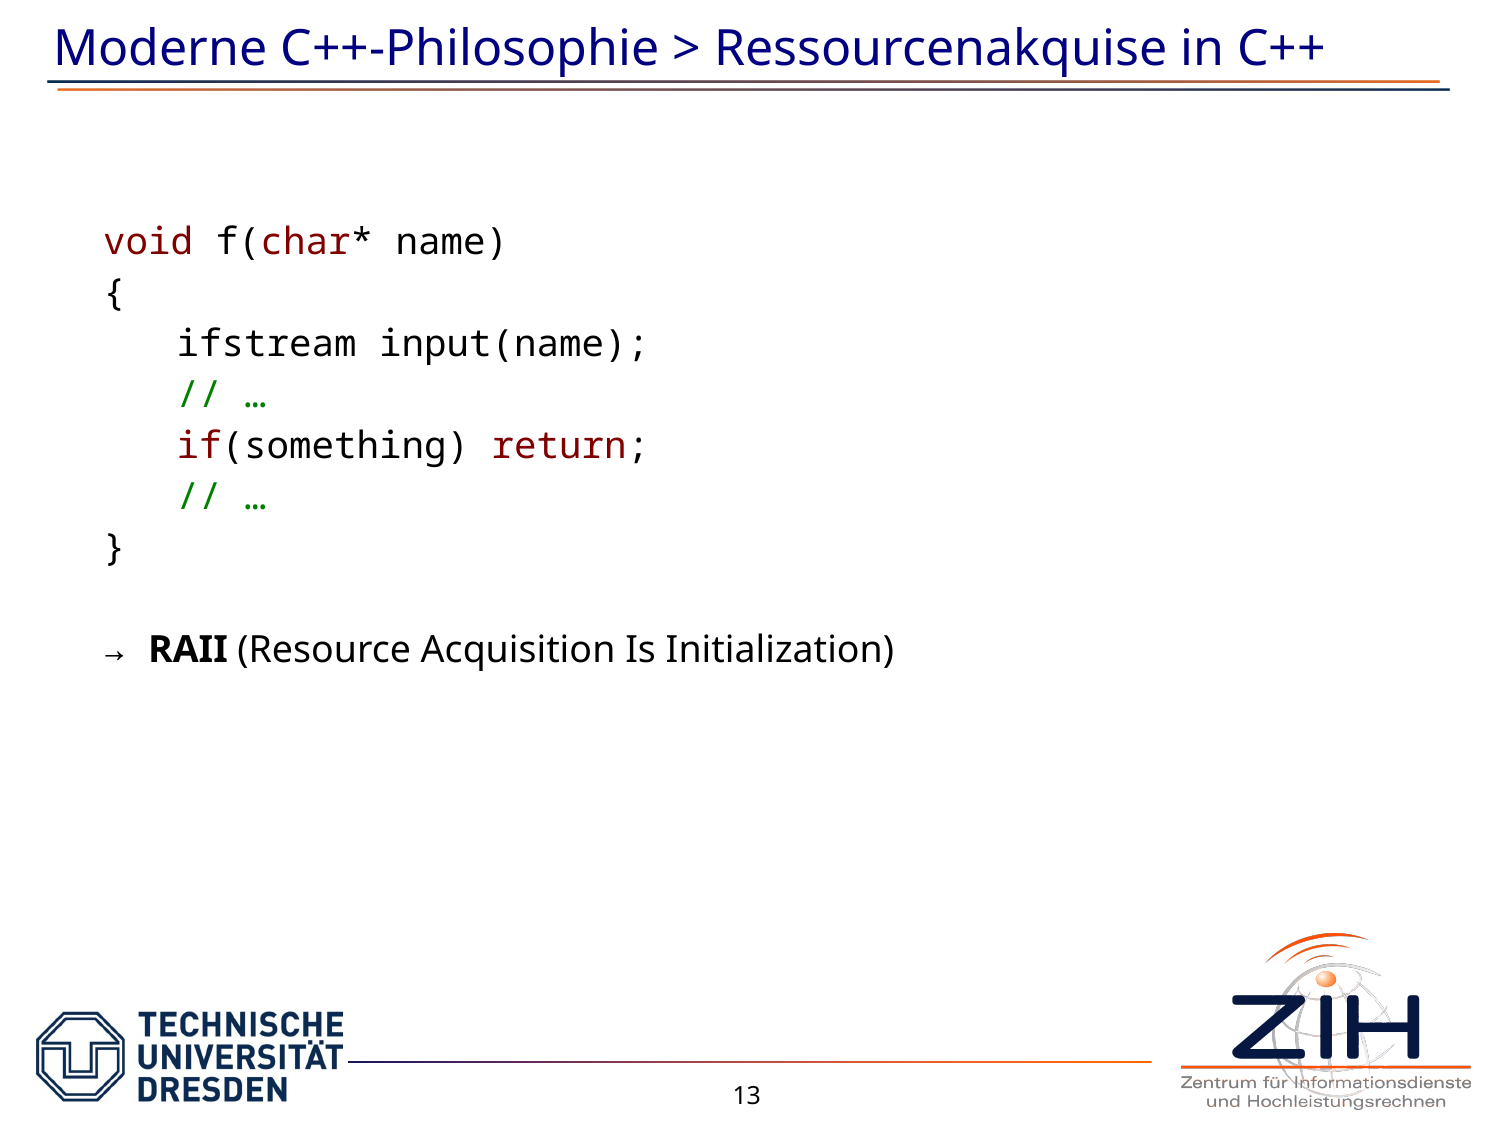

# Moderne C++-Philosophie > Ressourcenakquise in C++
void f(char* name)
{
ifstream input(name);
// …
if(something) return;
// …
}
→ RAII (Resource Acquisition Is Initialization)
13